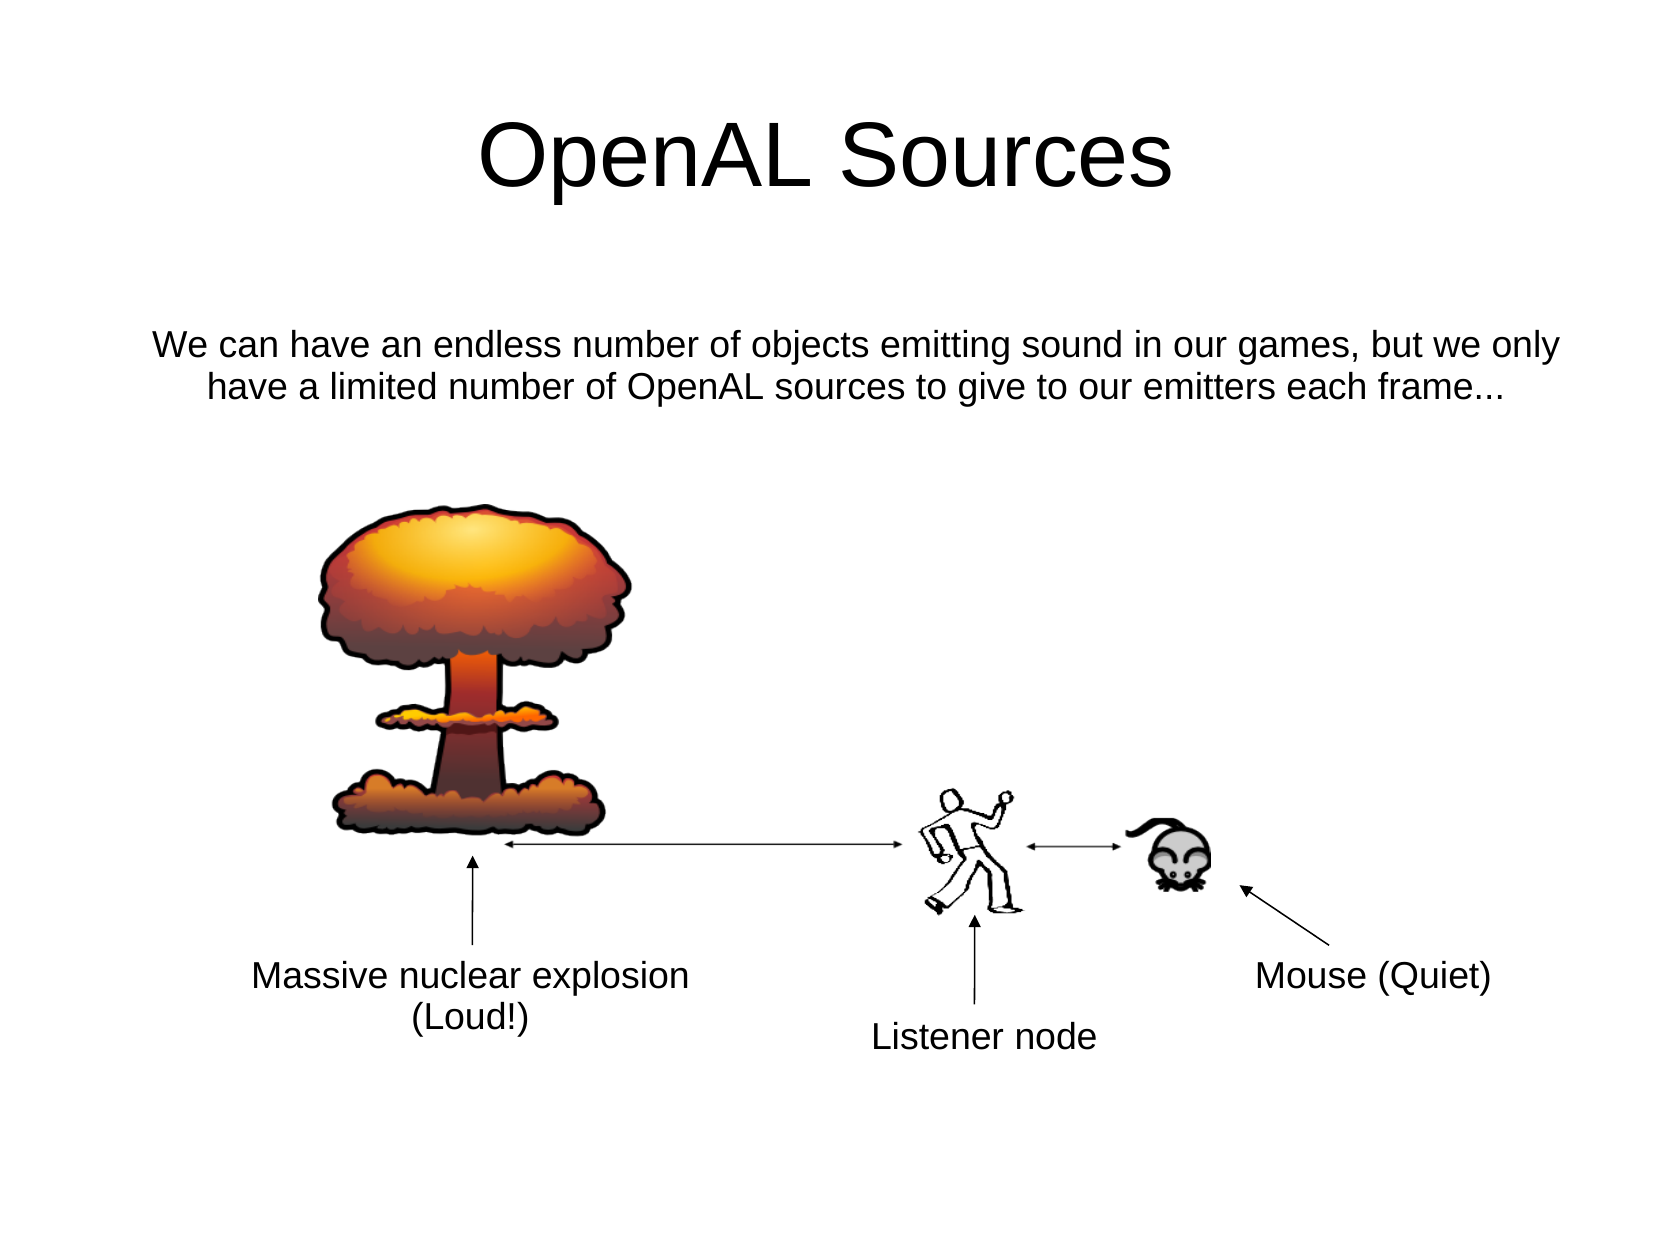

# OpenAL Sources
We can have an endless number of objects emitting sound in our games, but we only
have a limited number of OpenAL sources to give to our emitters each frame...
Massive nuclear explosion
(Loud!)
Mouse (Quiet)
Listener node